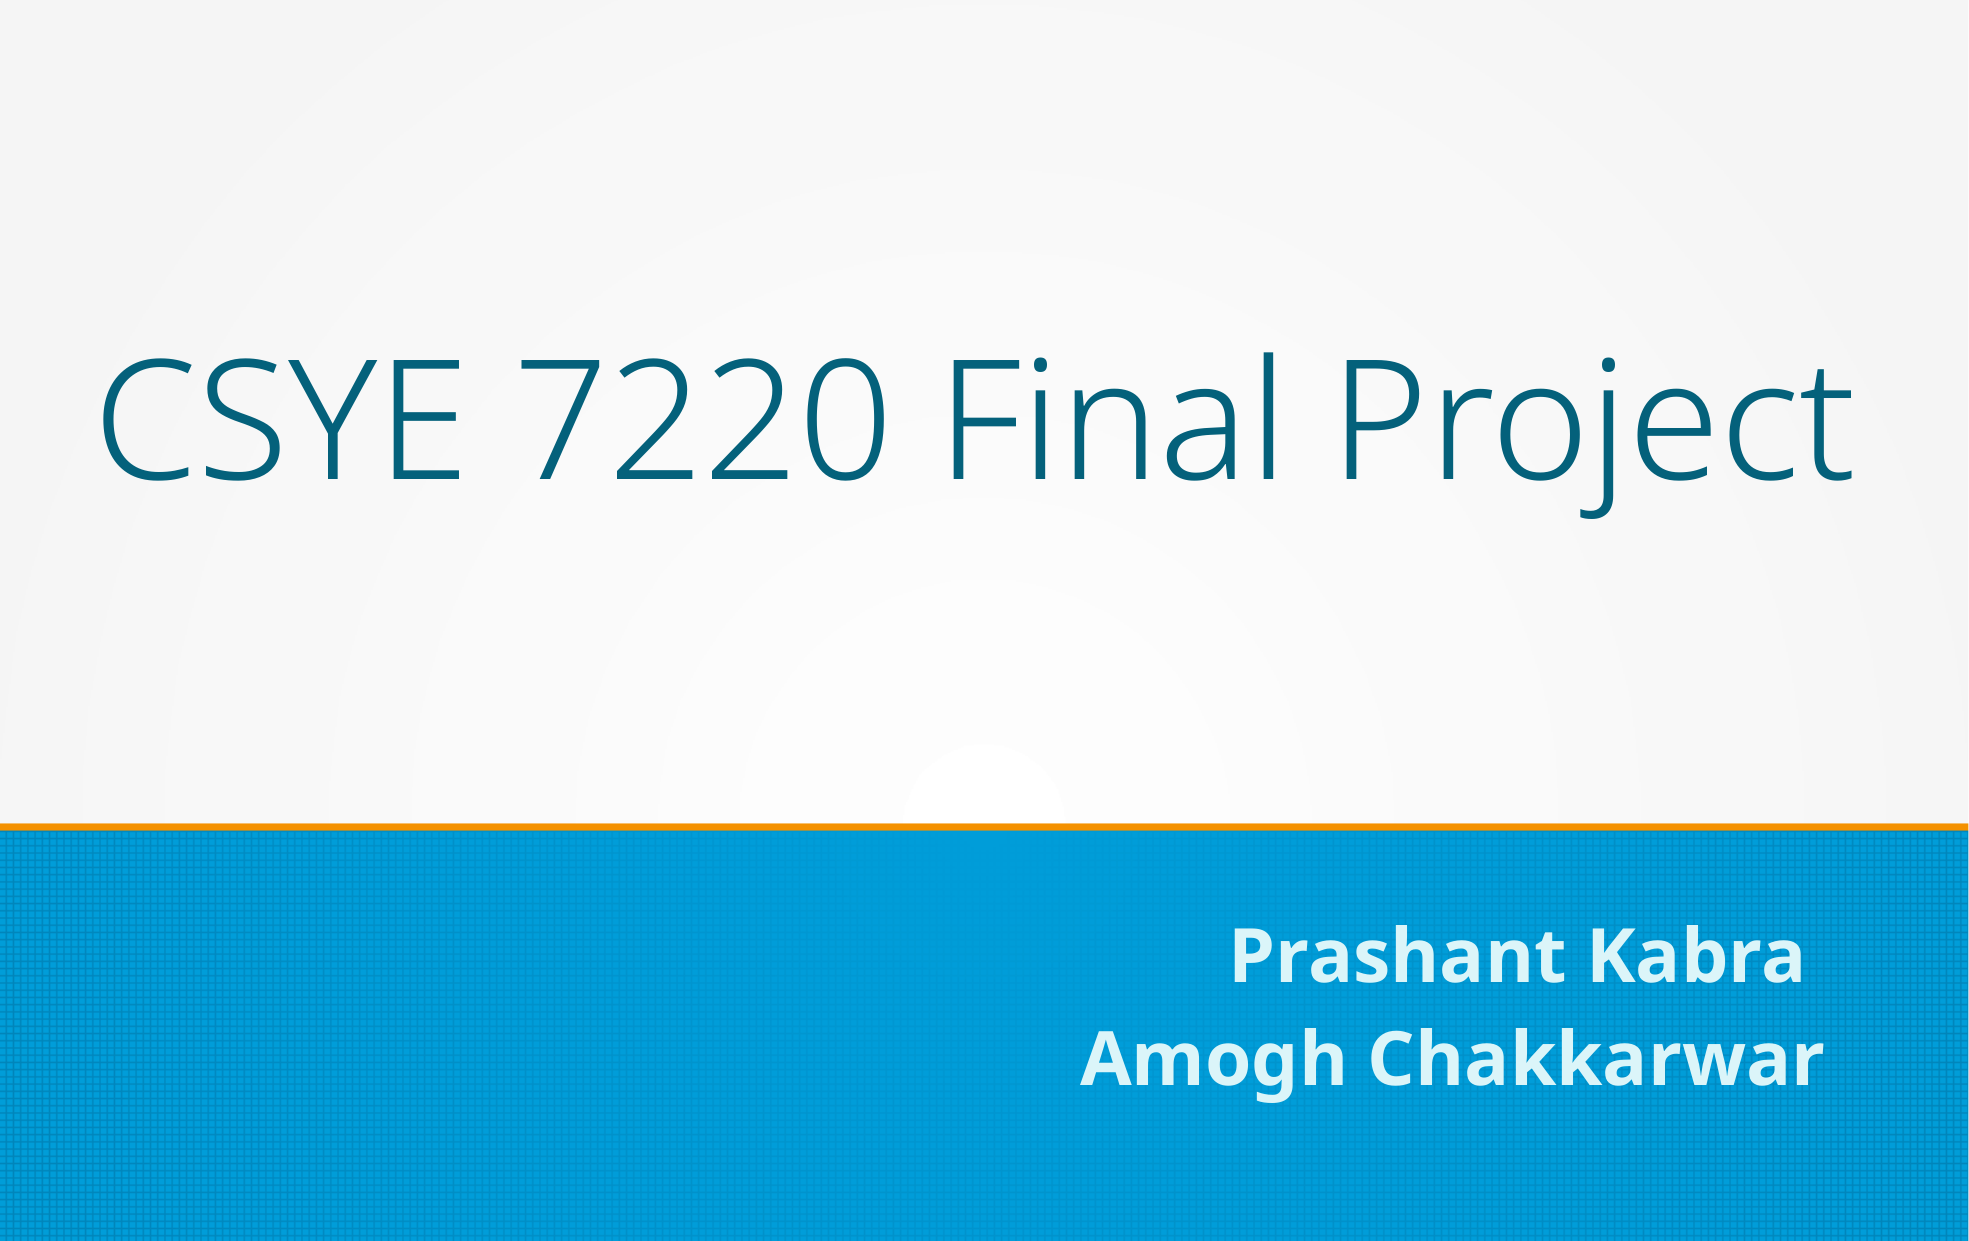

# CSYE 7220 Final Project
Prashant Kabra
Amogh Chakkarwar